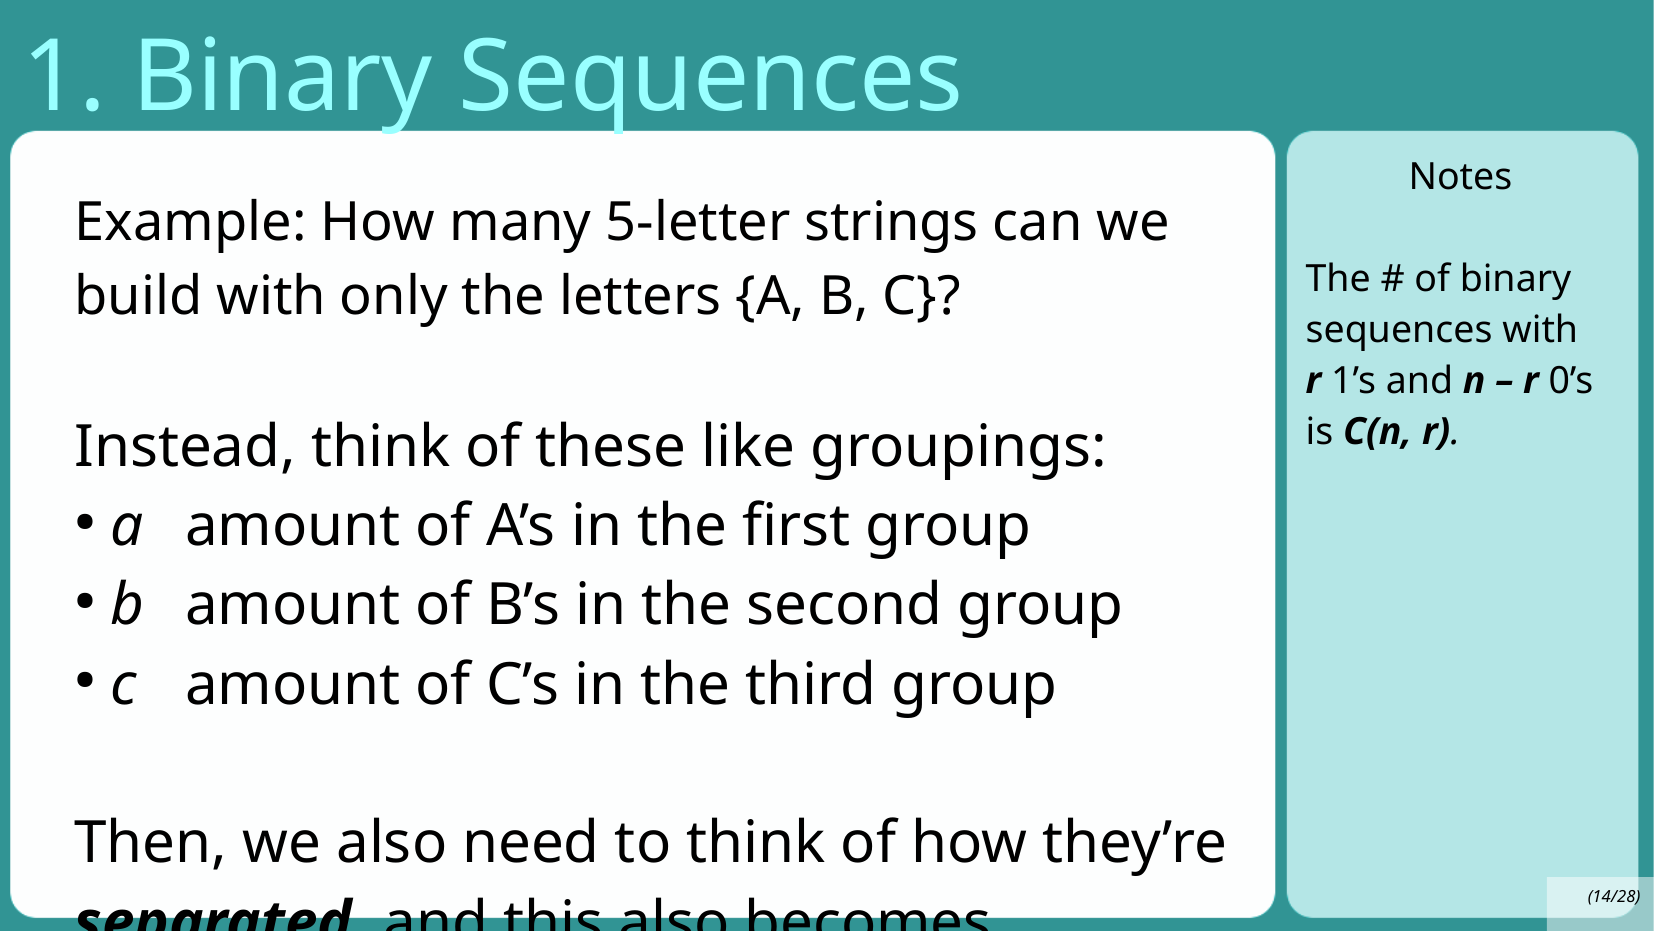

# 1. Binary Sequences
Notes
The # of binary sequences with
r 1’s and n – r 0’s is C(n, r).
Example: How many 5-letter strings can we build with only the letters {A, B, C}?
Instead, think of these like groupings:
a	amount of A’s in the first group
b	amount of B’s in the second group
c	amount of C’s in the third group
Then, we also need to think of how they’re separated, and this also becomes something that we count.